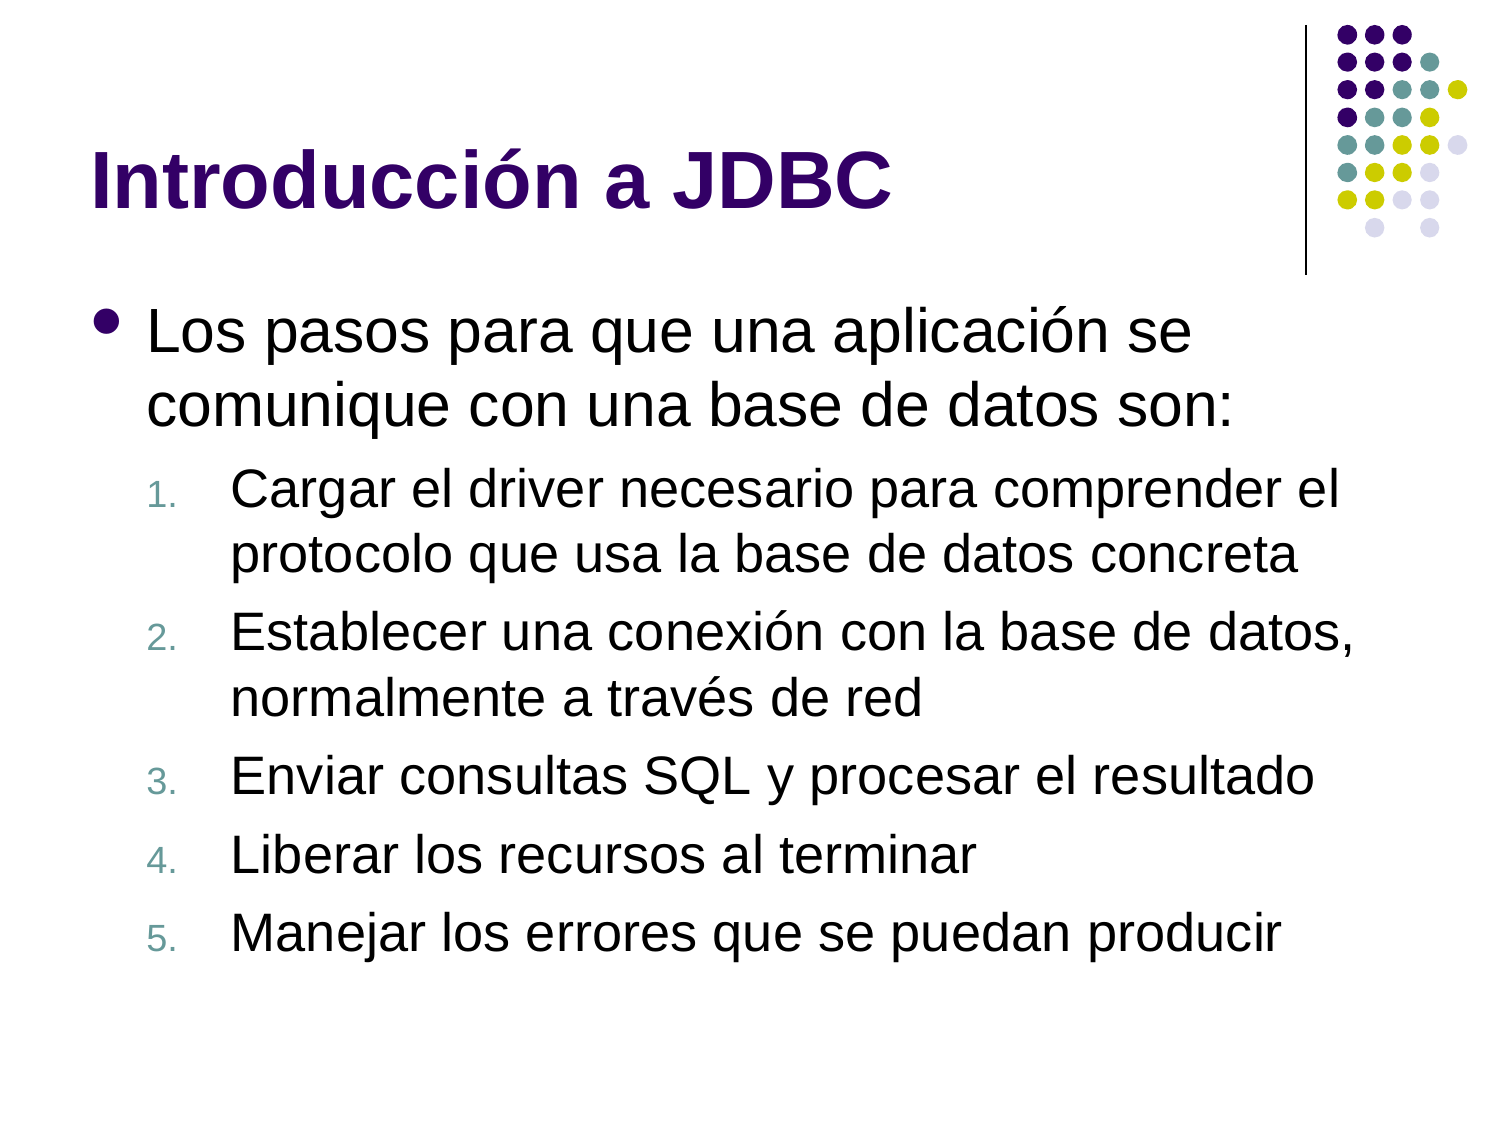

# Introducción a JDBC
Los pasos para que una aplicación se comunique con una base de datos son:
Cargar el driver necesario para comprender el protocolo que usa la base de datos concreta
Establecer una conexión con la base de datos, normalmente a través de red
Enviar consultas SQL y procesar el resultado
Liberar los recursos al terminar
Manejar los errores que se puedan producir